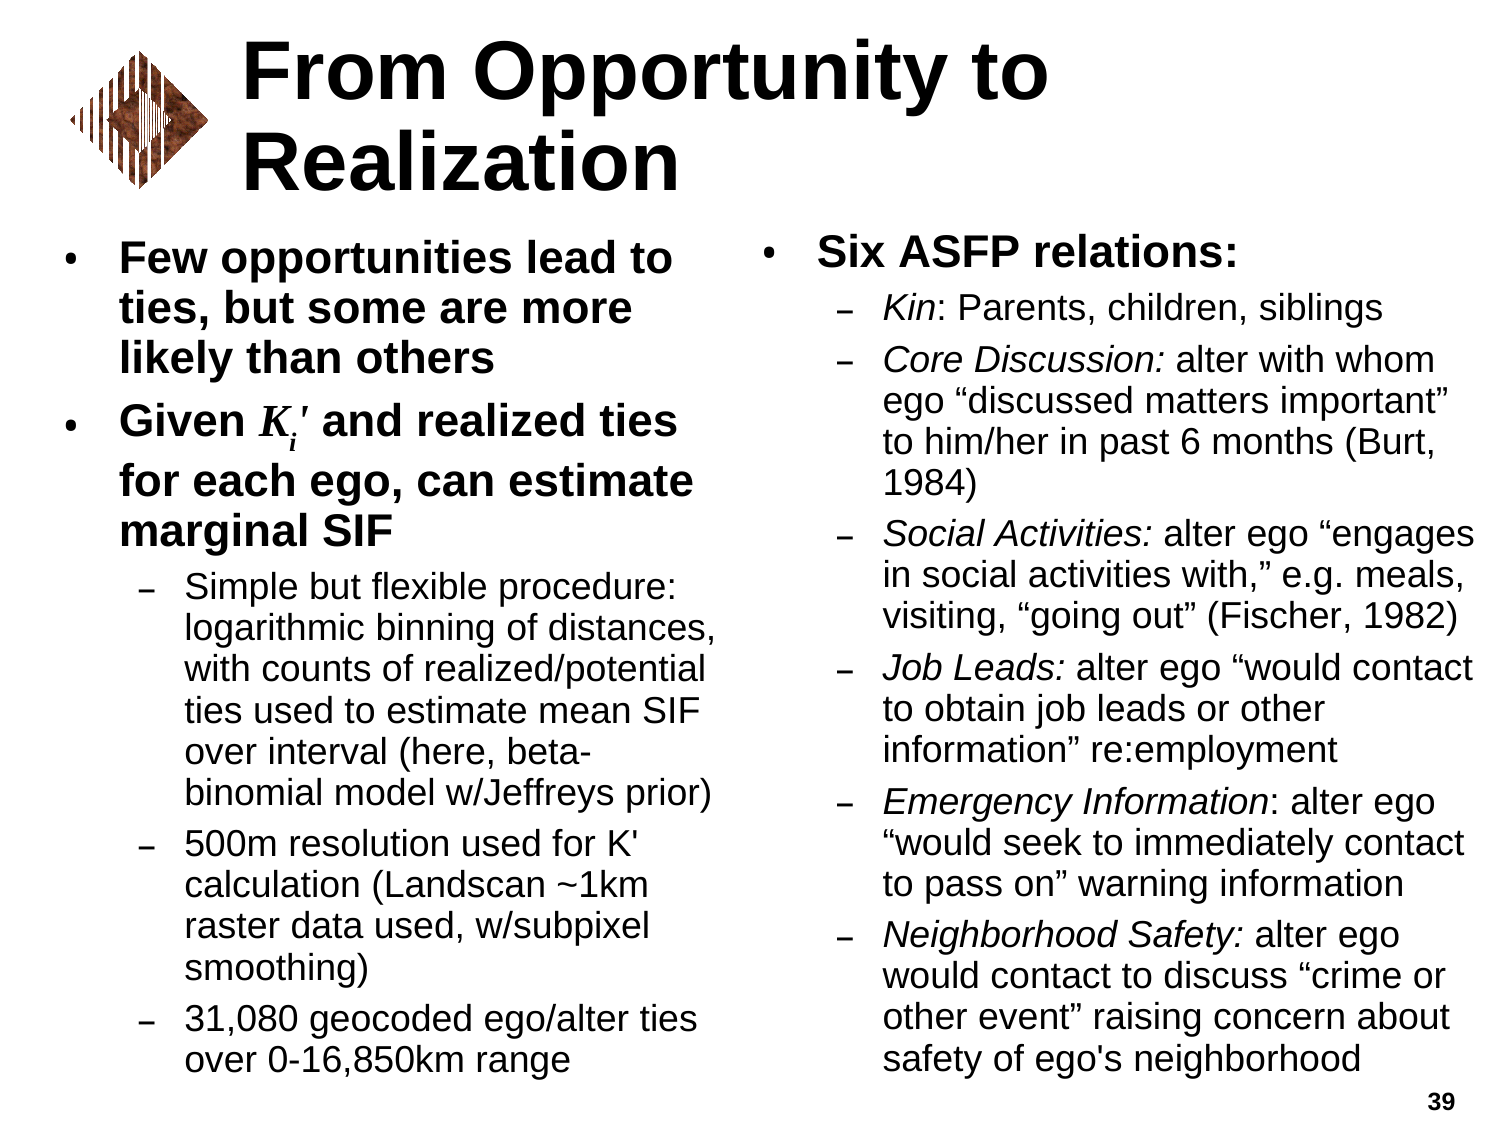

# From Opportunity to Realization
Six ASFP relations:
Kin: Parents, children, siblings
Core Discussion: alter with whom ego “discussed matters important” to him/her in past 6 months (Burt, 1984)
Social Activities: alter ego “engages in social activities with,” e.g. meals, visiting, “going out” (Fischer, 1982)
Job Leads: alter ego “would contact to obtain job leads or other information” re:employment
Emergency Information: alter ego “would seek to immediately contact to pass on” warning information
Neighborhood Safety: alter ego would contact to discuss “crime or other event” raising concern about safety of ego's neighborhood
Few opportunities lead to ties, but some are more likely than others
Given Ki' and realized ties for each ego, can estimate marginal SIF
Simple but flexible procedure: logarithmic binning of distances, with counts of realized/potential ties used to estimate mean SIF over interval (here, beta-binomial model w/Jeffreys prior)
500m resolution used for K' calculation (Landscan ~1km raster data used, w/subpixel smoothing)
31,080 geocoded ego/alter ties over 0-16,850km range